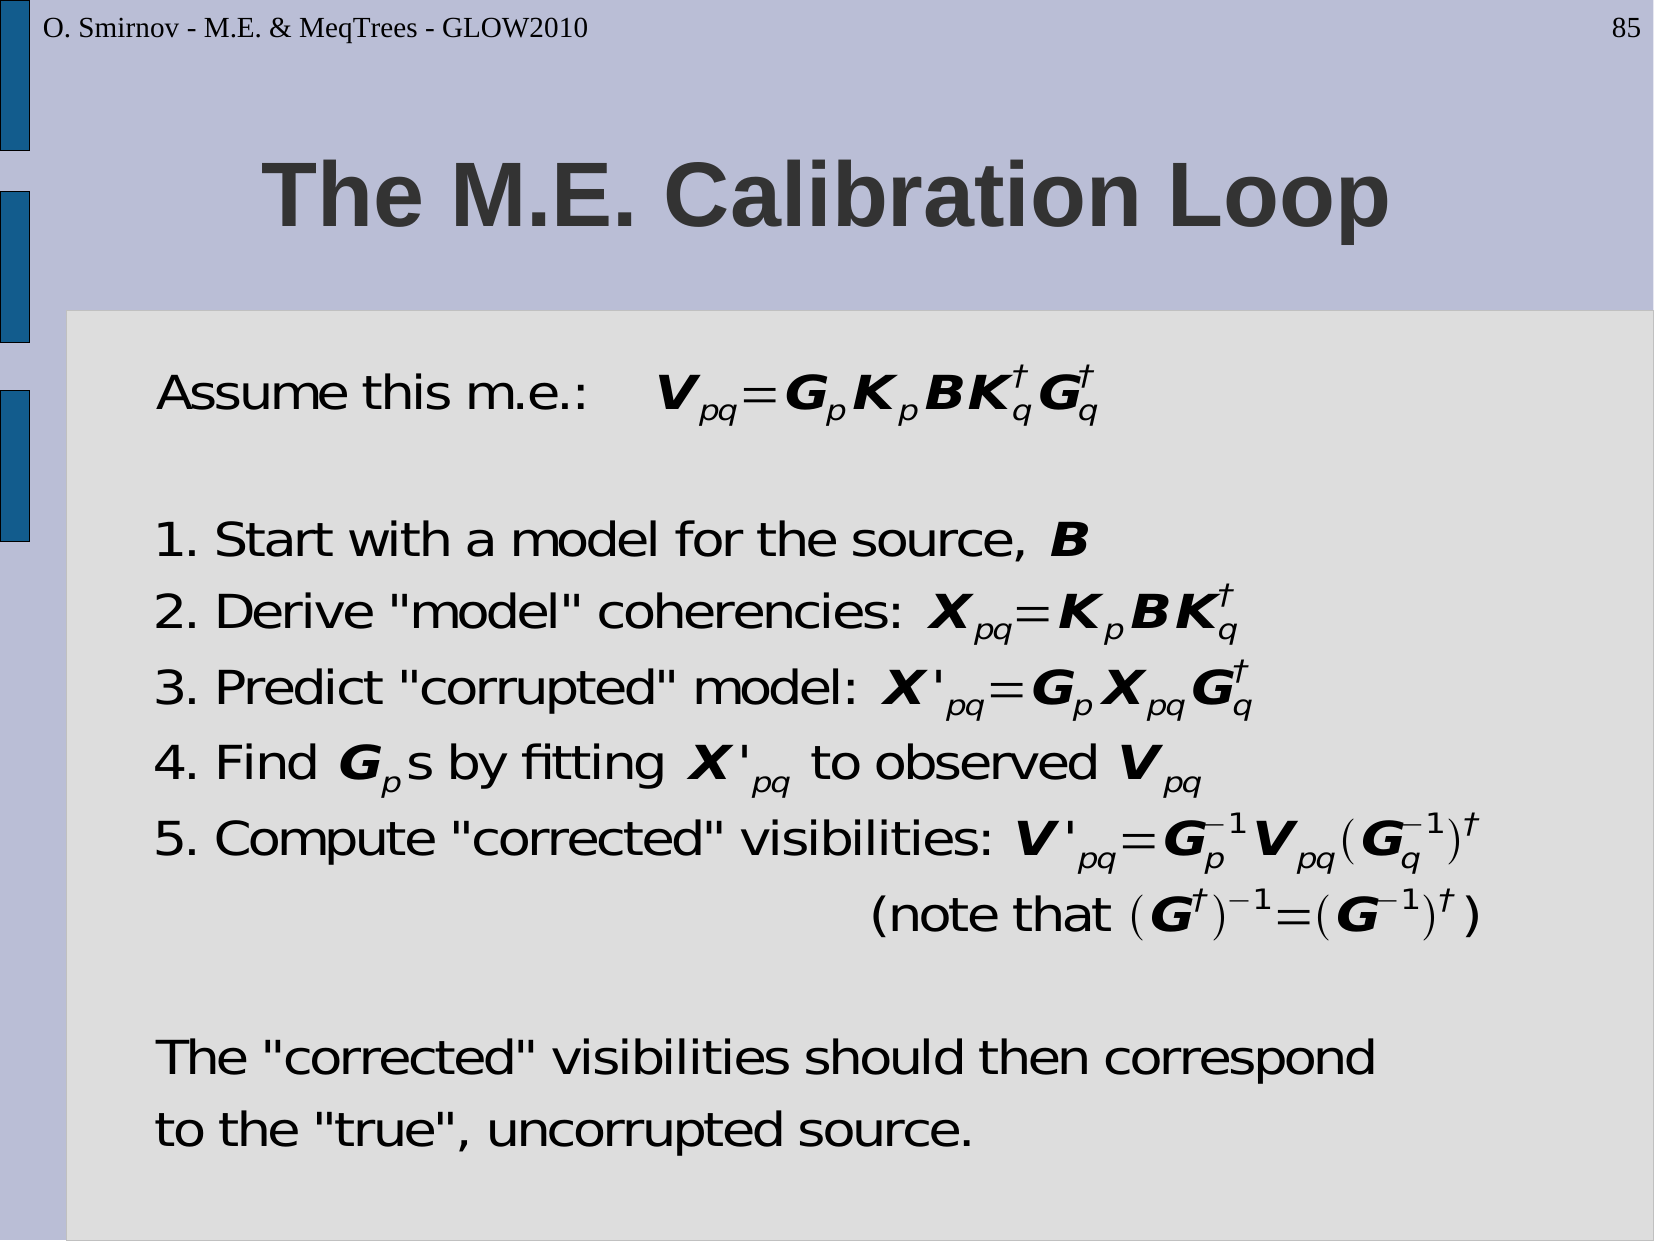

O. Smirnov - M.E. & MeqTrees - GLOW2010
85
# The M.E. Calibration Loop